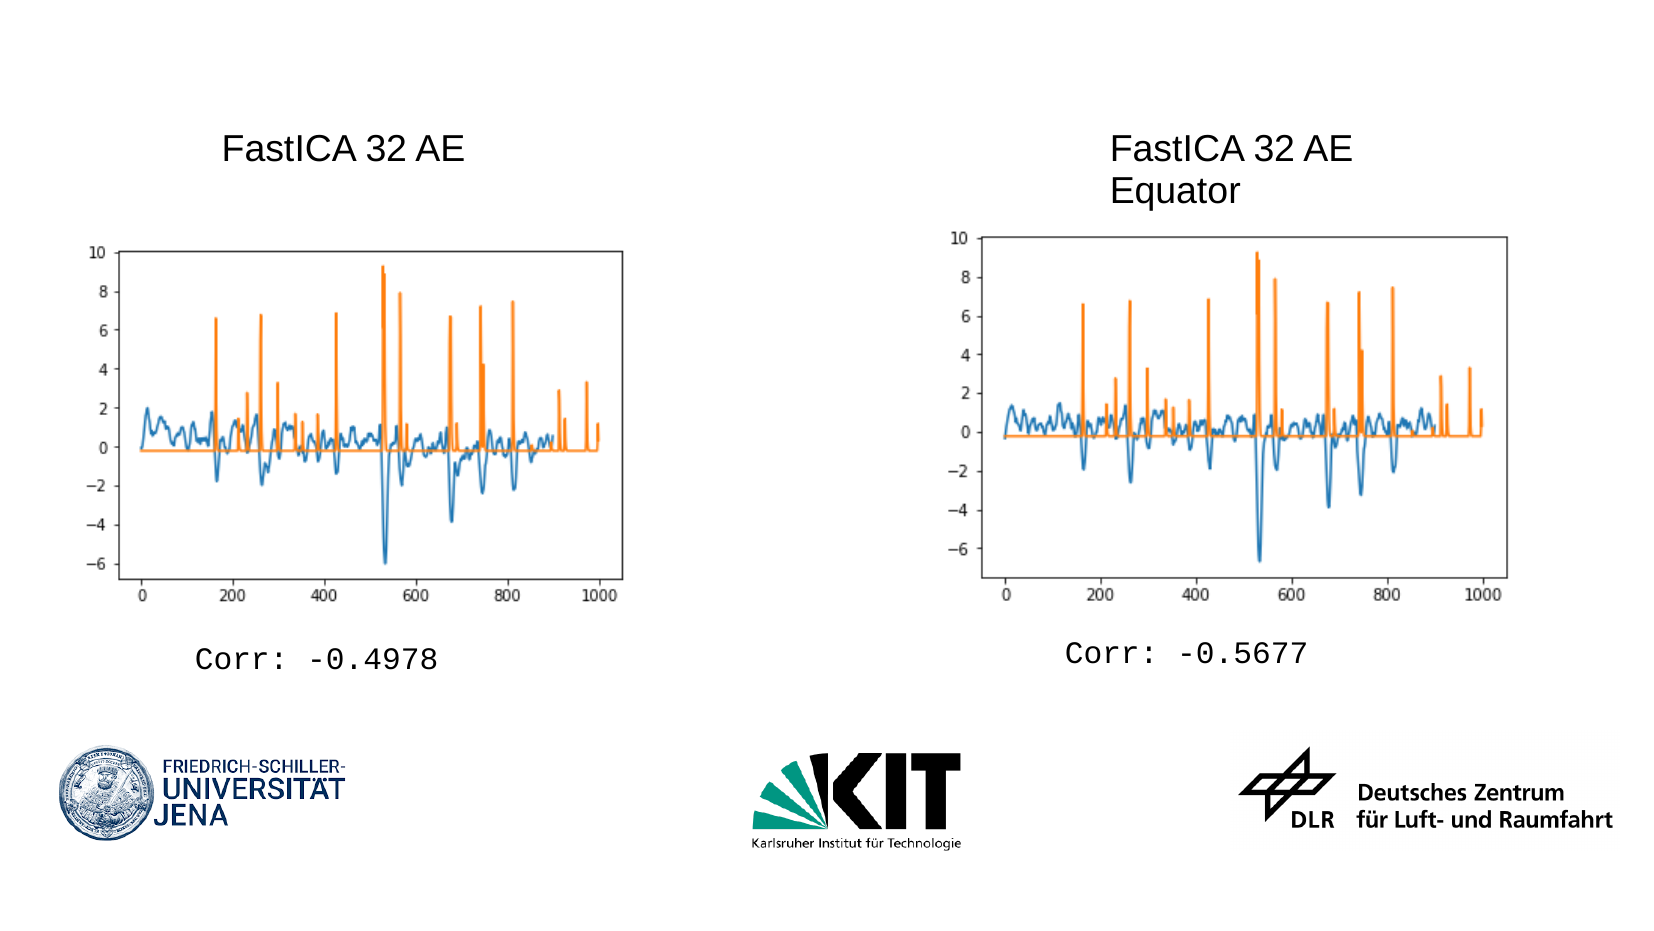

FastICA 32 AE
FastICA 32 AE Equator
Corr: -0.5677
Corr: -0.4978